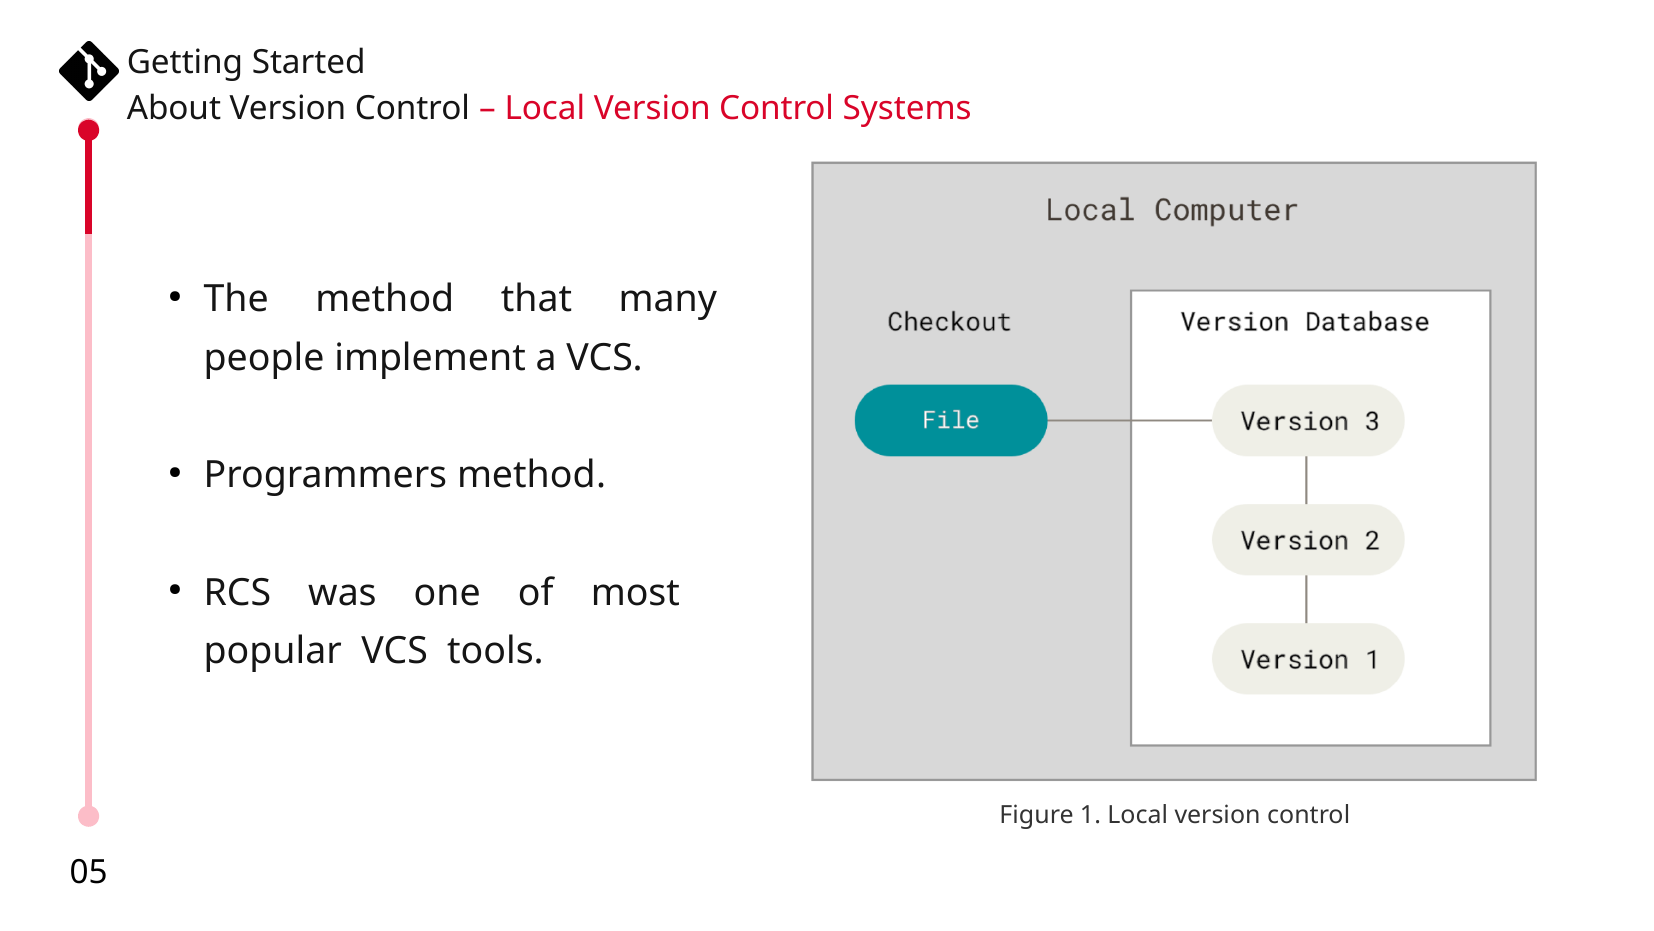

Getting Started
About Version Control – Local Version Control Systems
The method that many people implement a VCS.
Programmers method.
RCS was one of most popular VCS tools.
Figure 1. Local version control
05